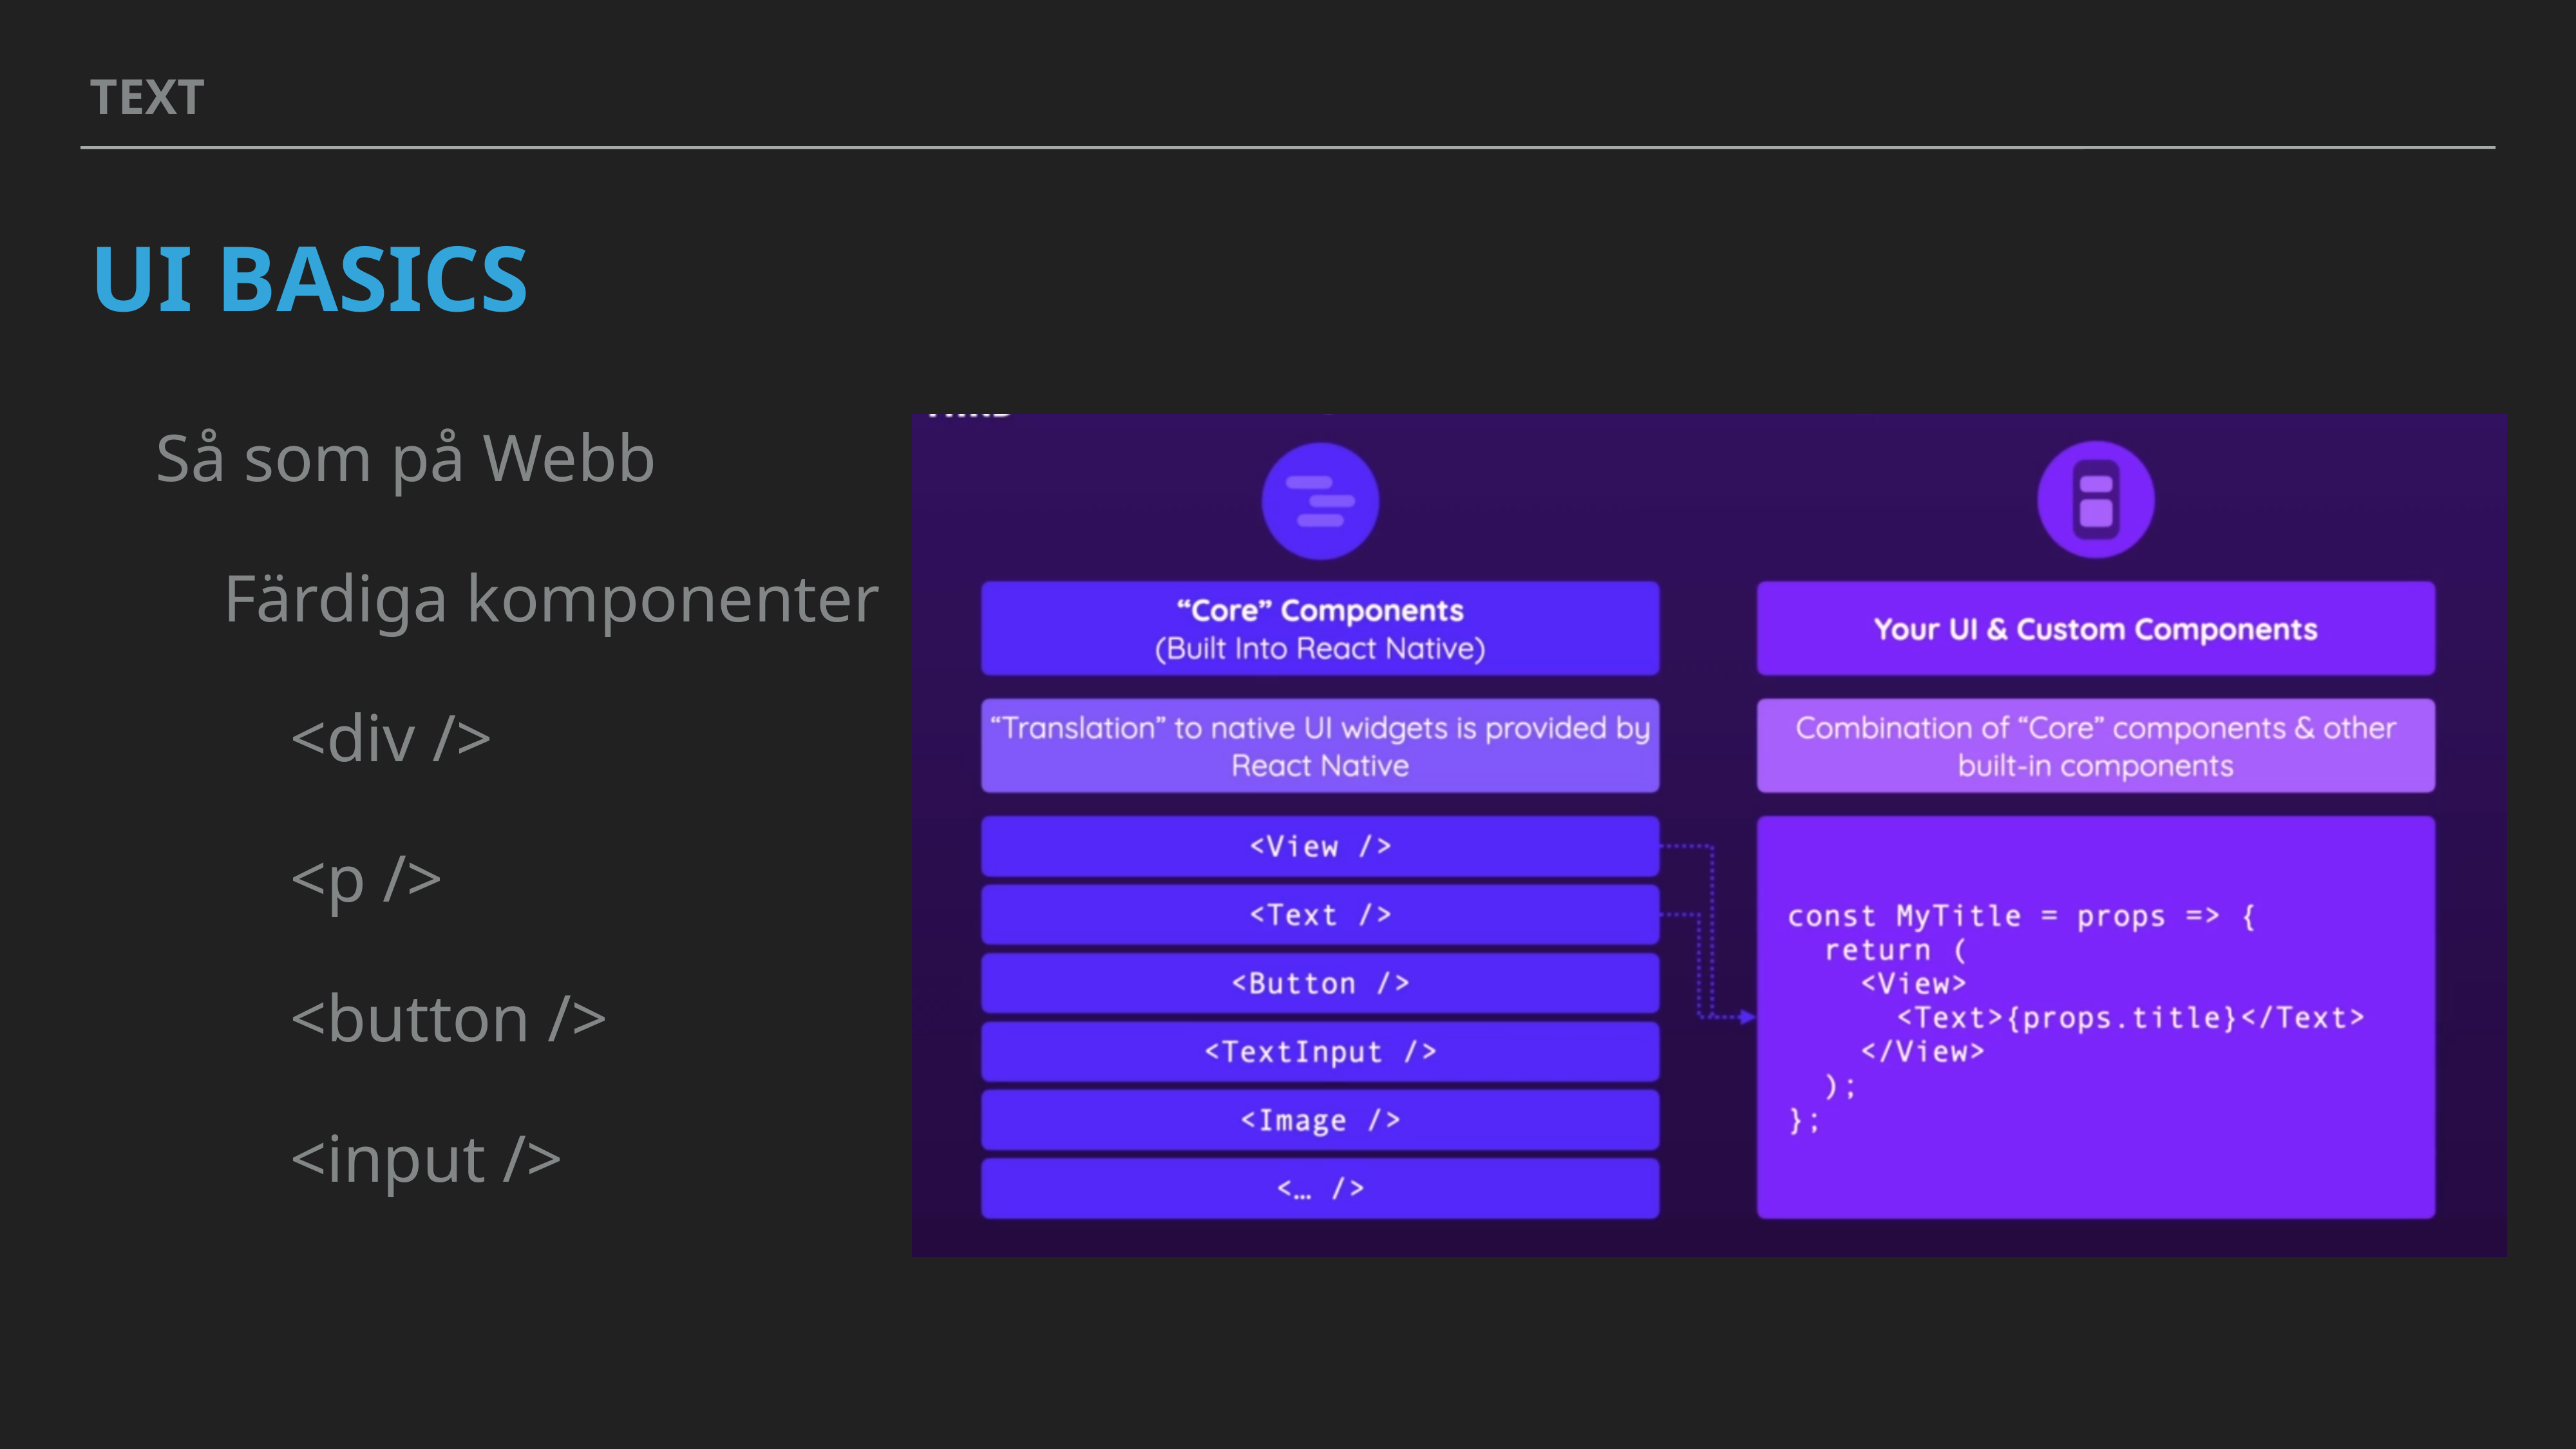

UI Basics
Så som på Webb
Färdiga komponenter
<div />
<p />
<button />
<input />